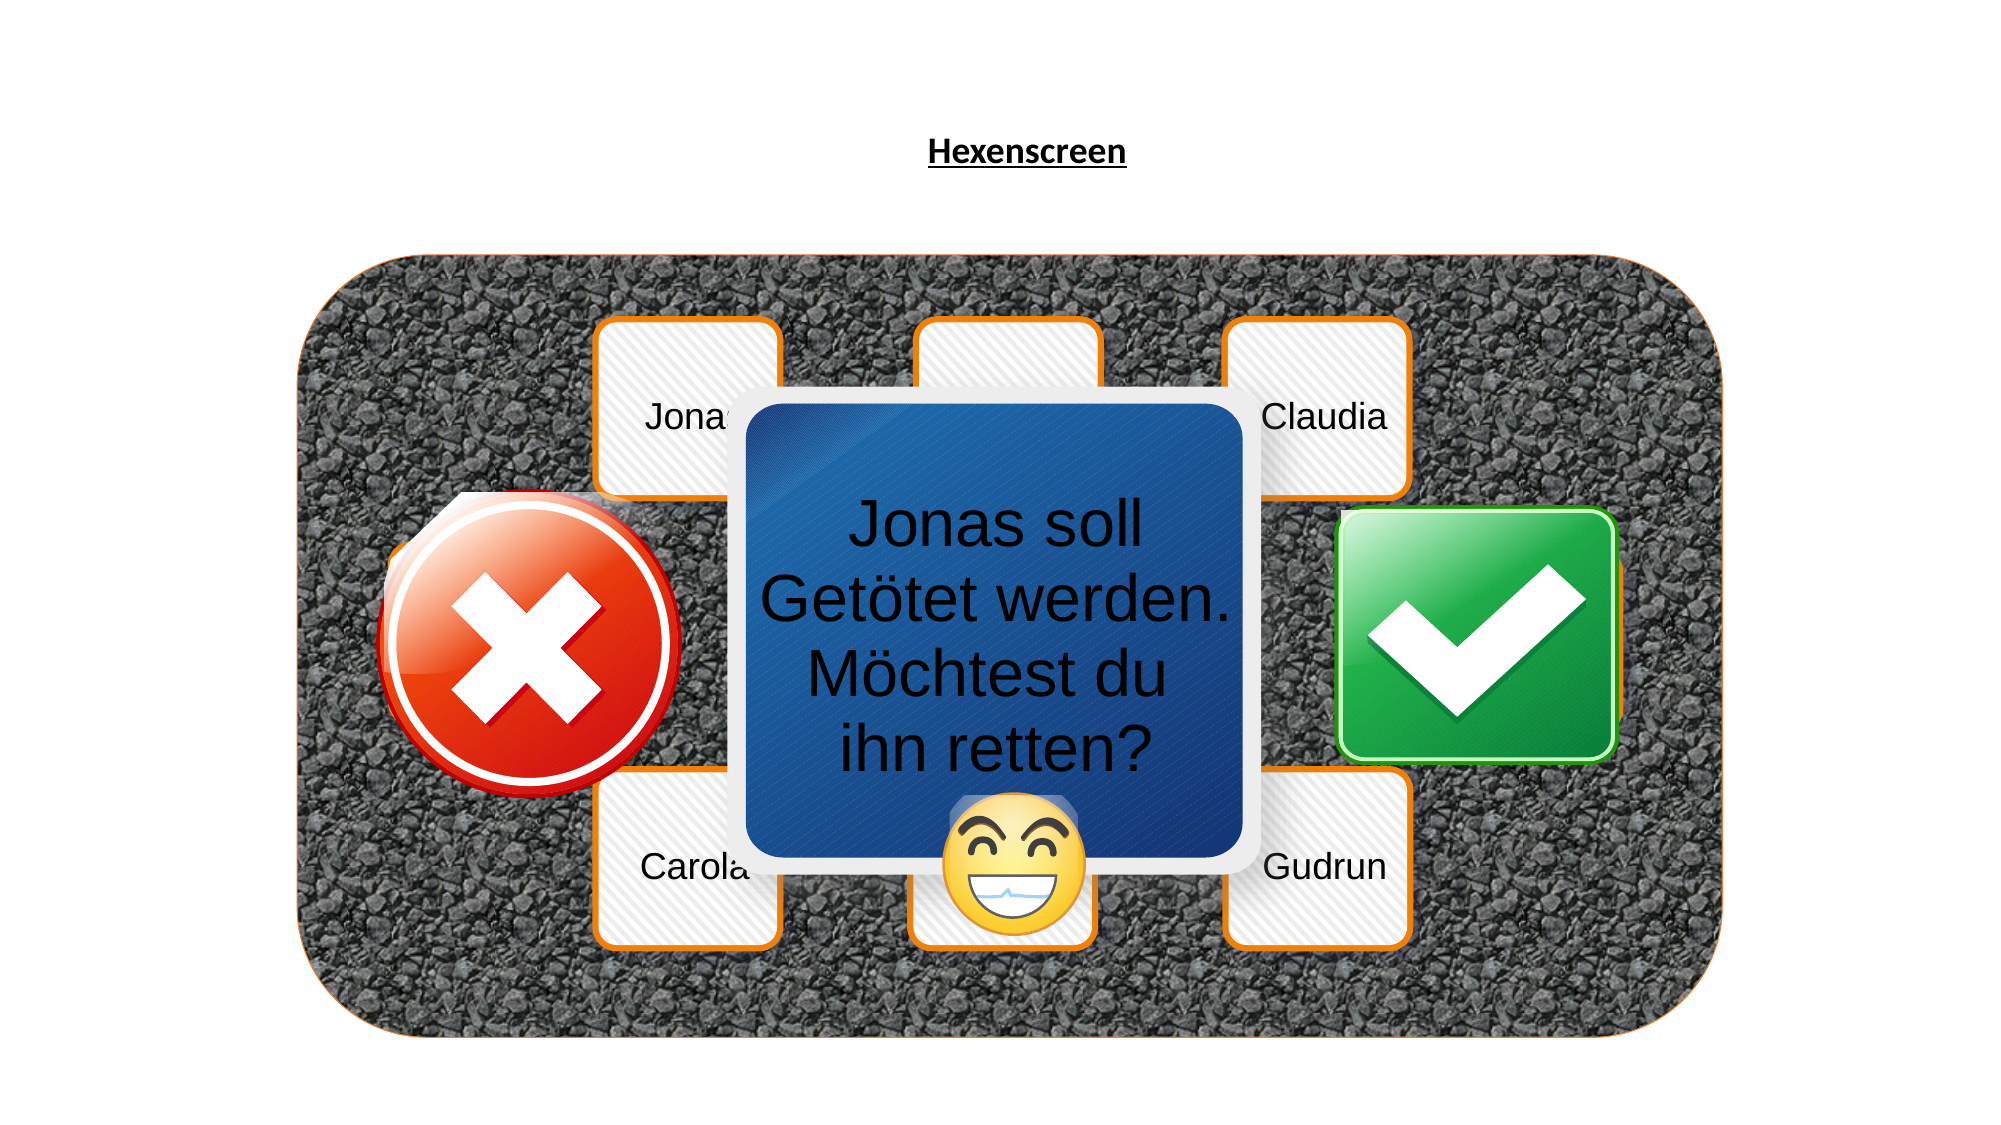

Hexenscreen
Jonas
Peter
Claudia
Jonas soll
Getötet werden.
Möchtest du
ihn retten?
Fred
Emanuel
Carola
Du
Gudrun